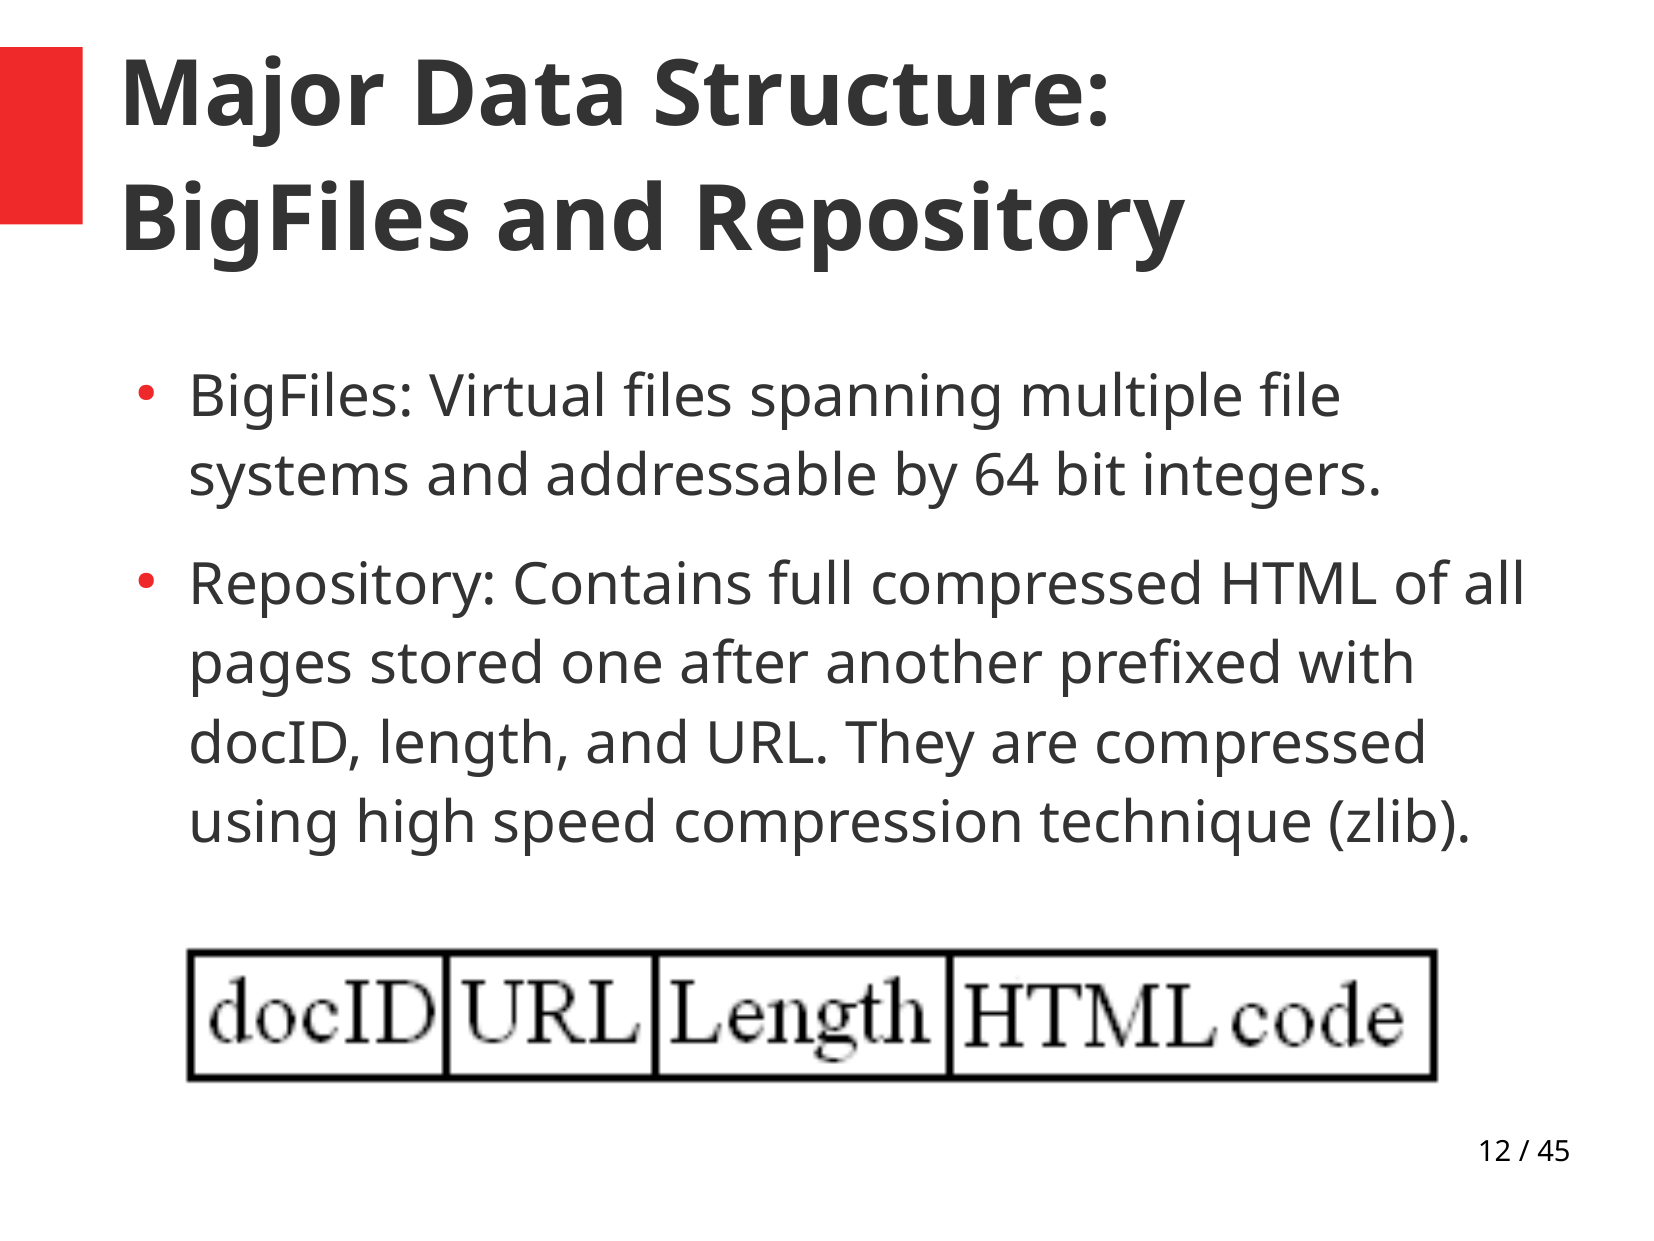

# Major Data Structure: BigFiles and Repository
BigFiles: Virtual files spanning multiple file systems and addressable by 64 bit integers.
Repository: Contains full compressed HTML of all pages stored one after another prefixed with docID, length, and URL. They are compressed using high speed compression technique (zlib).
12